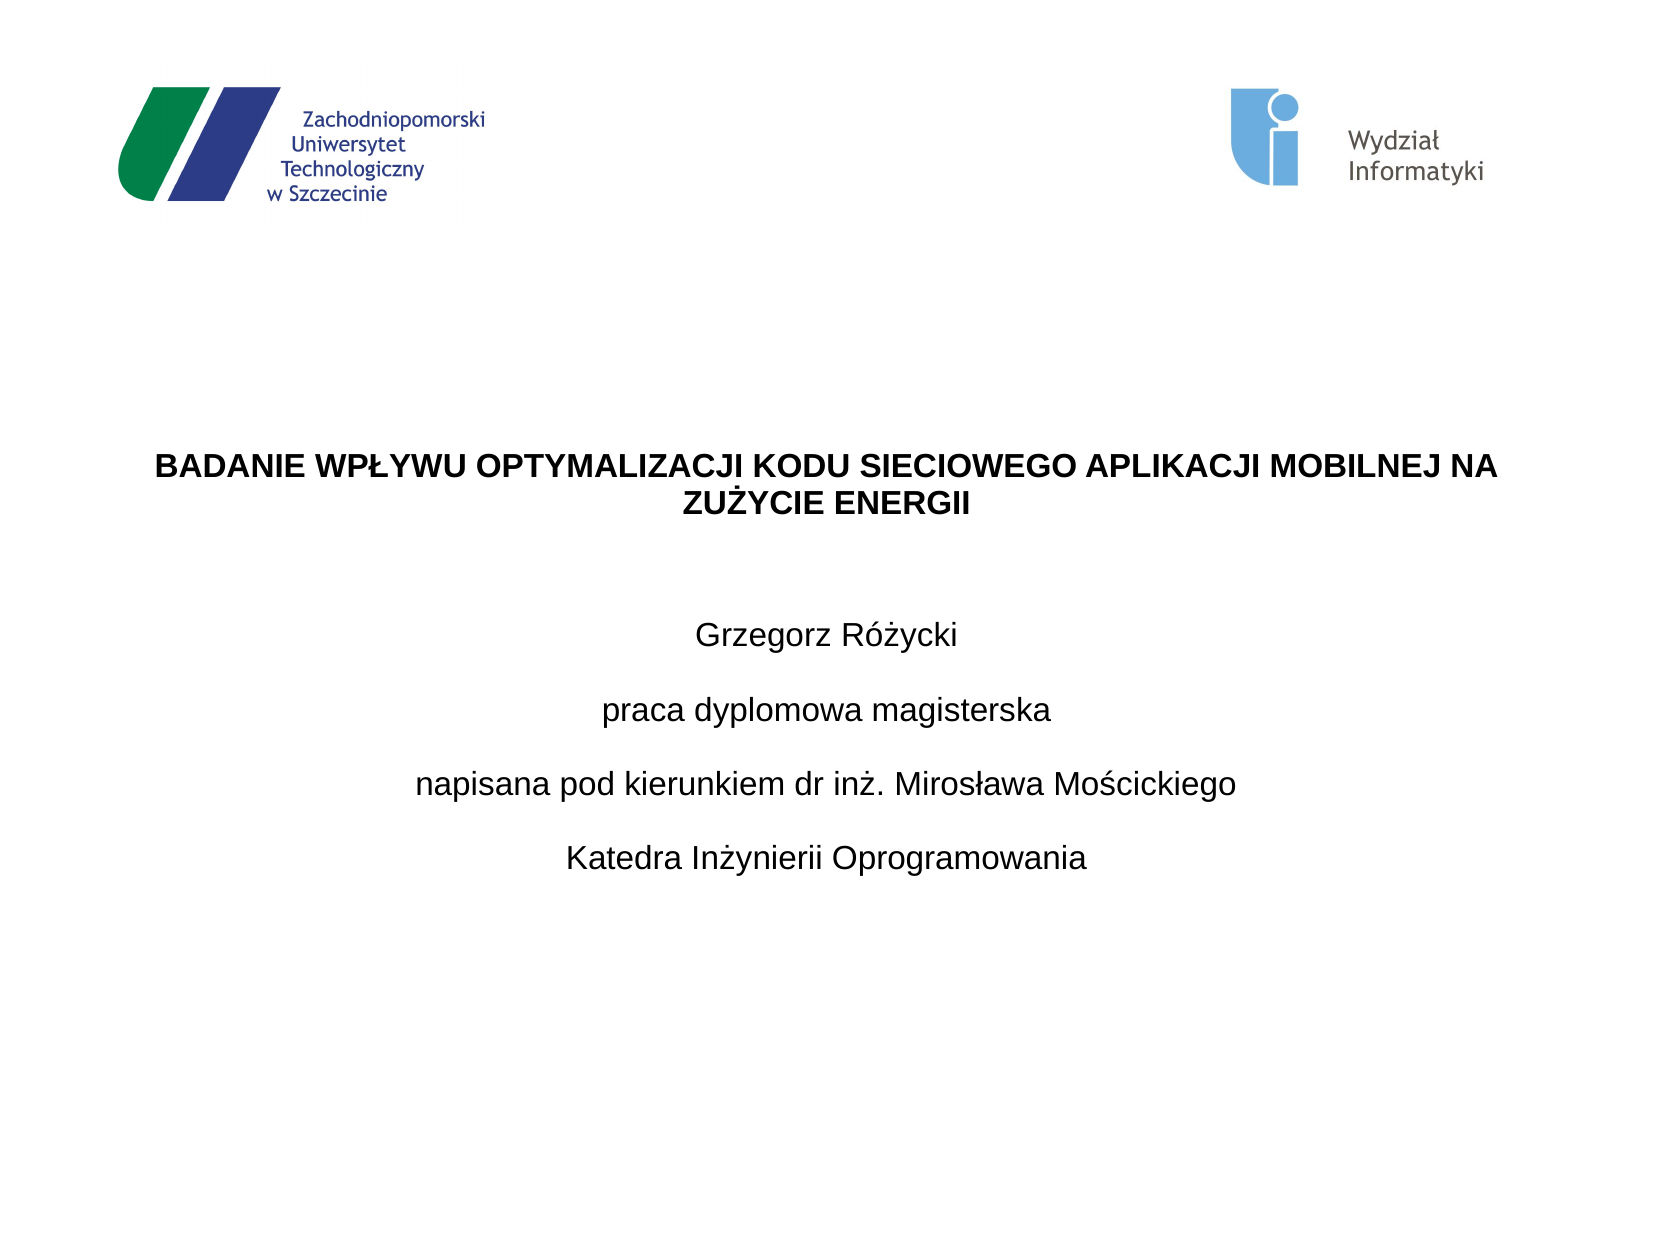

# BADANIE WPŁYWU OPTYMALIZACJI KODU SIECIOWEGO APLIKACJI MOBILNEJ NA ZUŻYCIE ENERGII
Grzegorz Różycki
praca dyplomowa magisterska
napisana pod kierunkiem dr inż. Mirosława Mościckiego
Katedra Inżynierii Oprogramowania